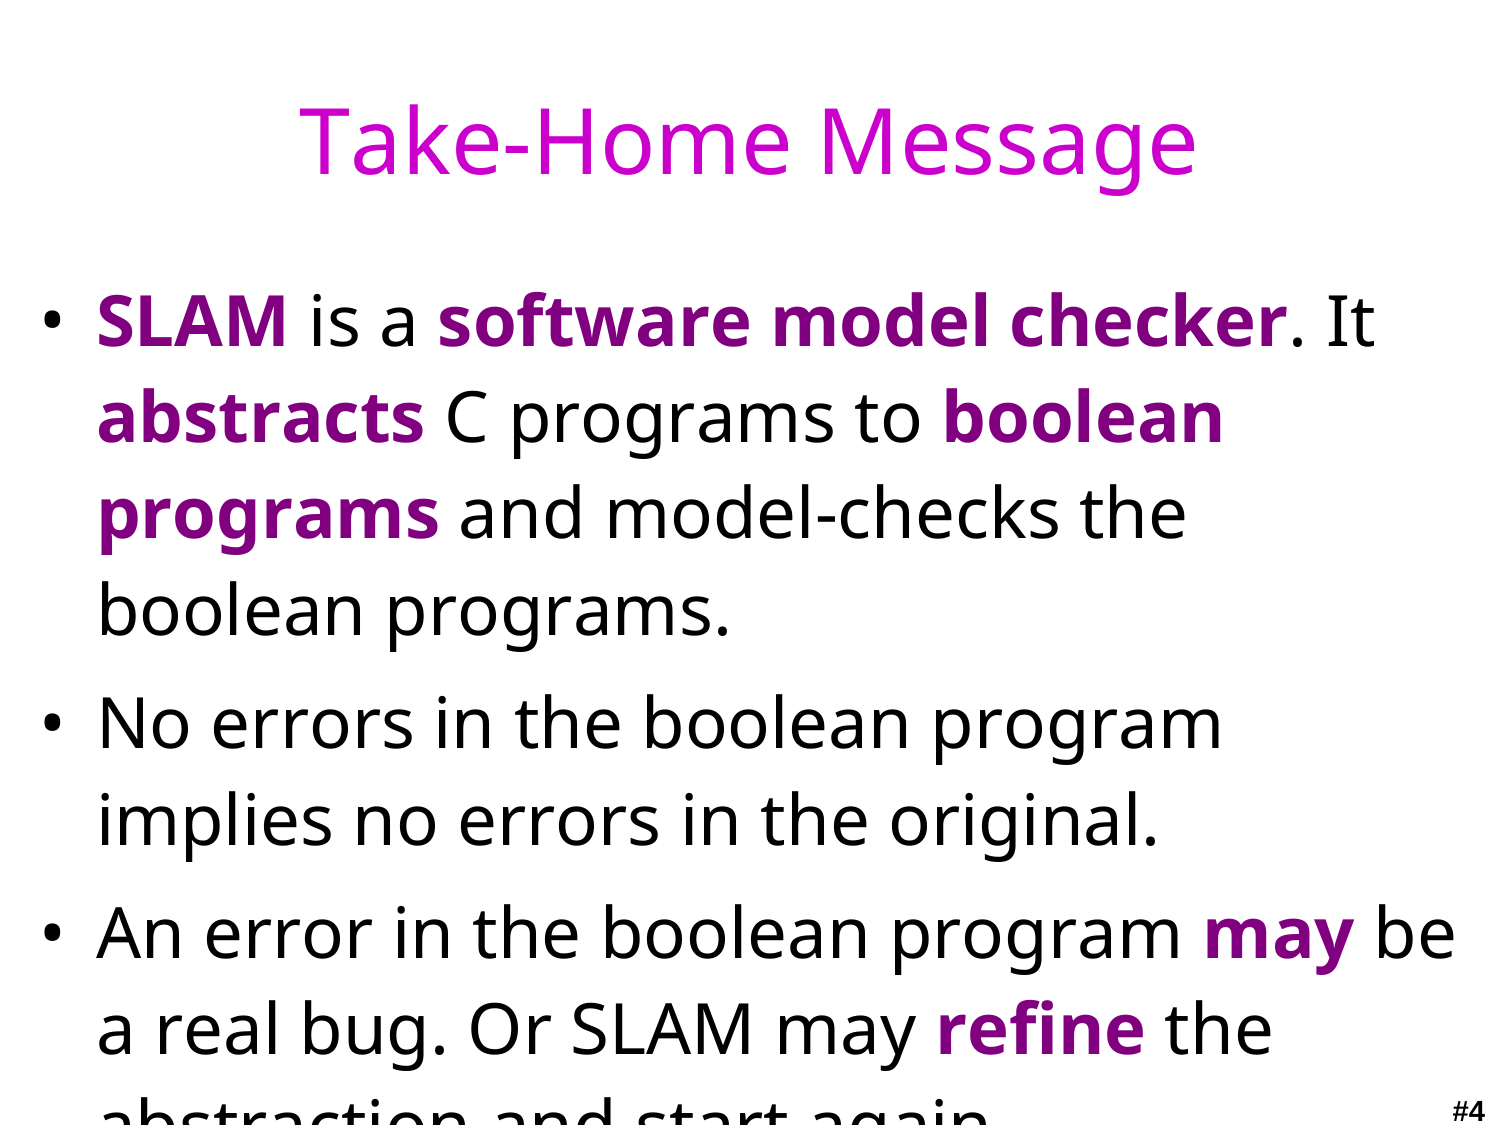

# Take-Home Message
SLAM is a software model checker. It abstracts C programs to boolean programs and model-checks the boolean programs.
No errors in the boolean program implies no errors in the original.
An error in the boolean program may be a real bug. Or SLAM may refine the abstraction and start again.
4